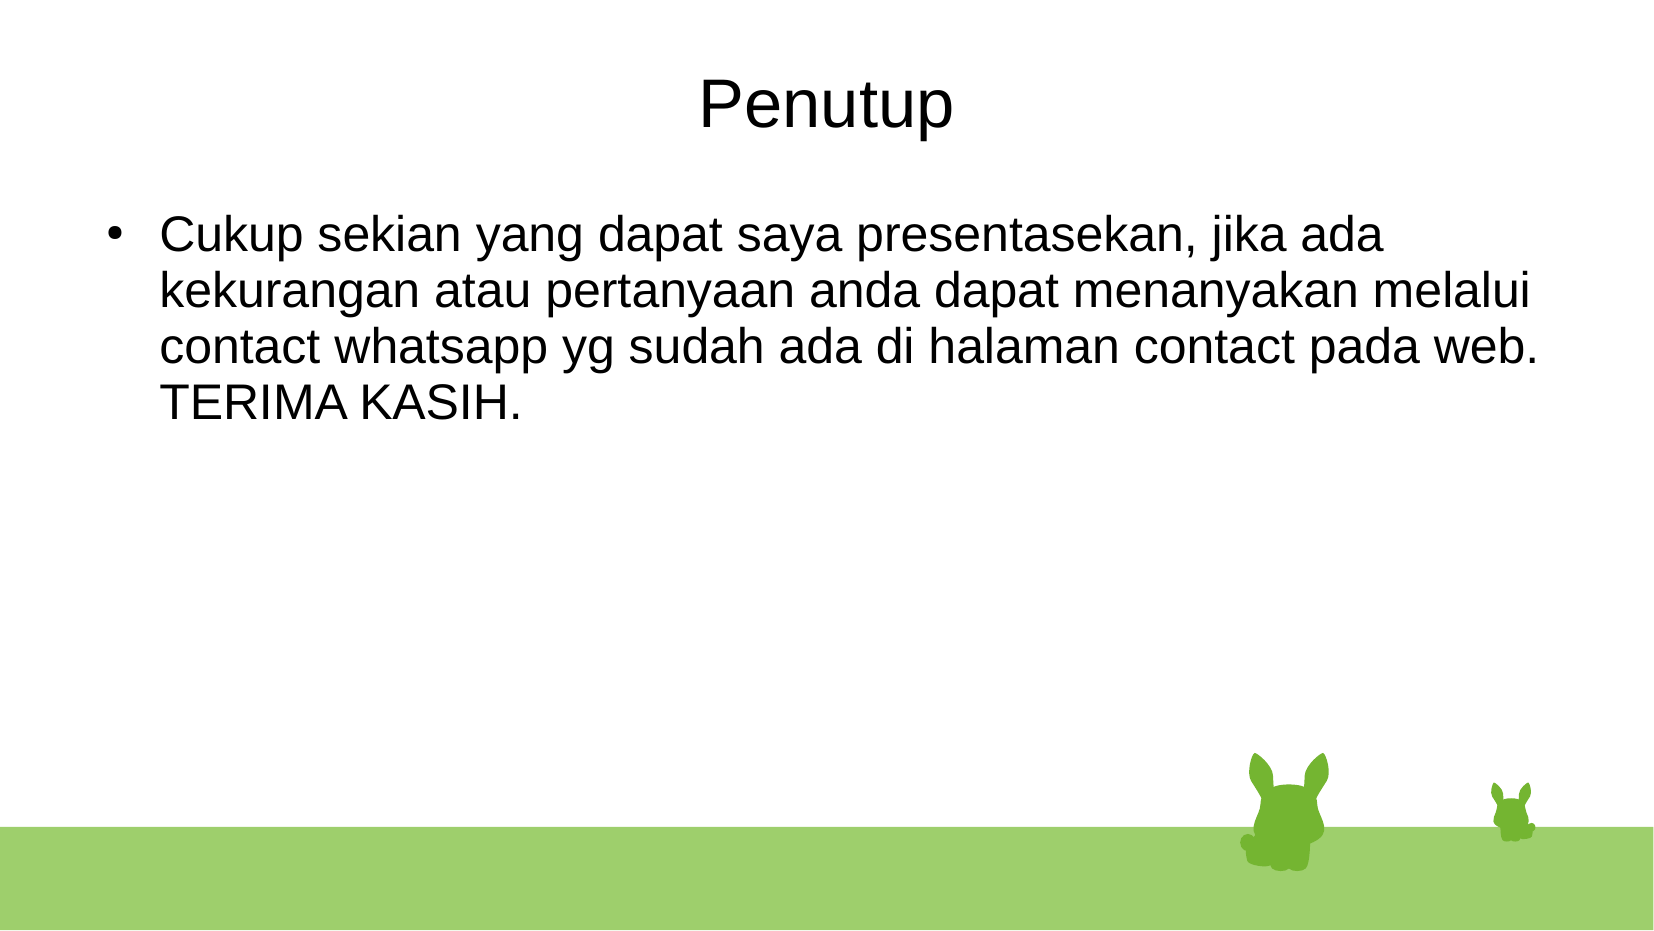

# Penutup
Cukup sekian yang dapat saya presentasekan, jika ada kekurangan atau pertanyaan anda dapat menanyakan melalui contact whatsapp yg sudah ada di halaman contact pada web. TERIMA KASIH.